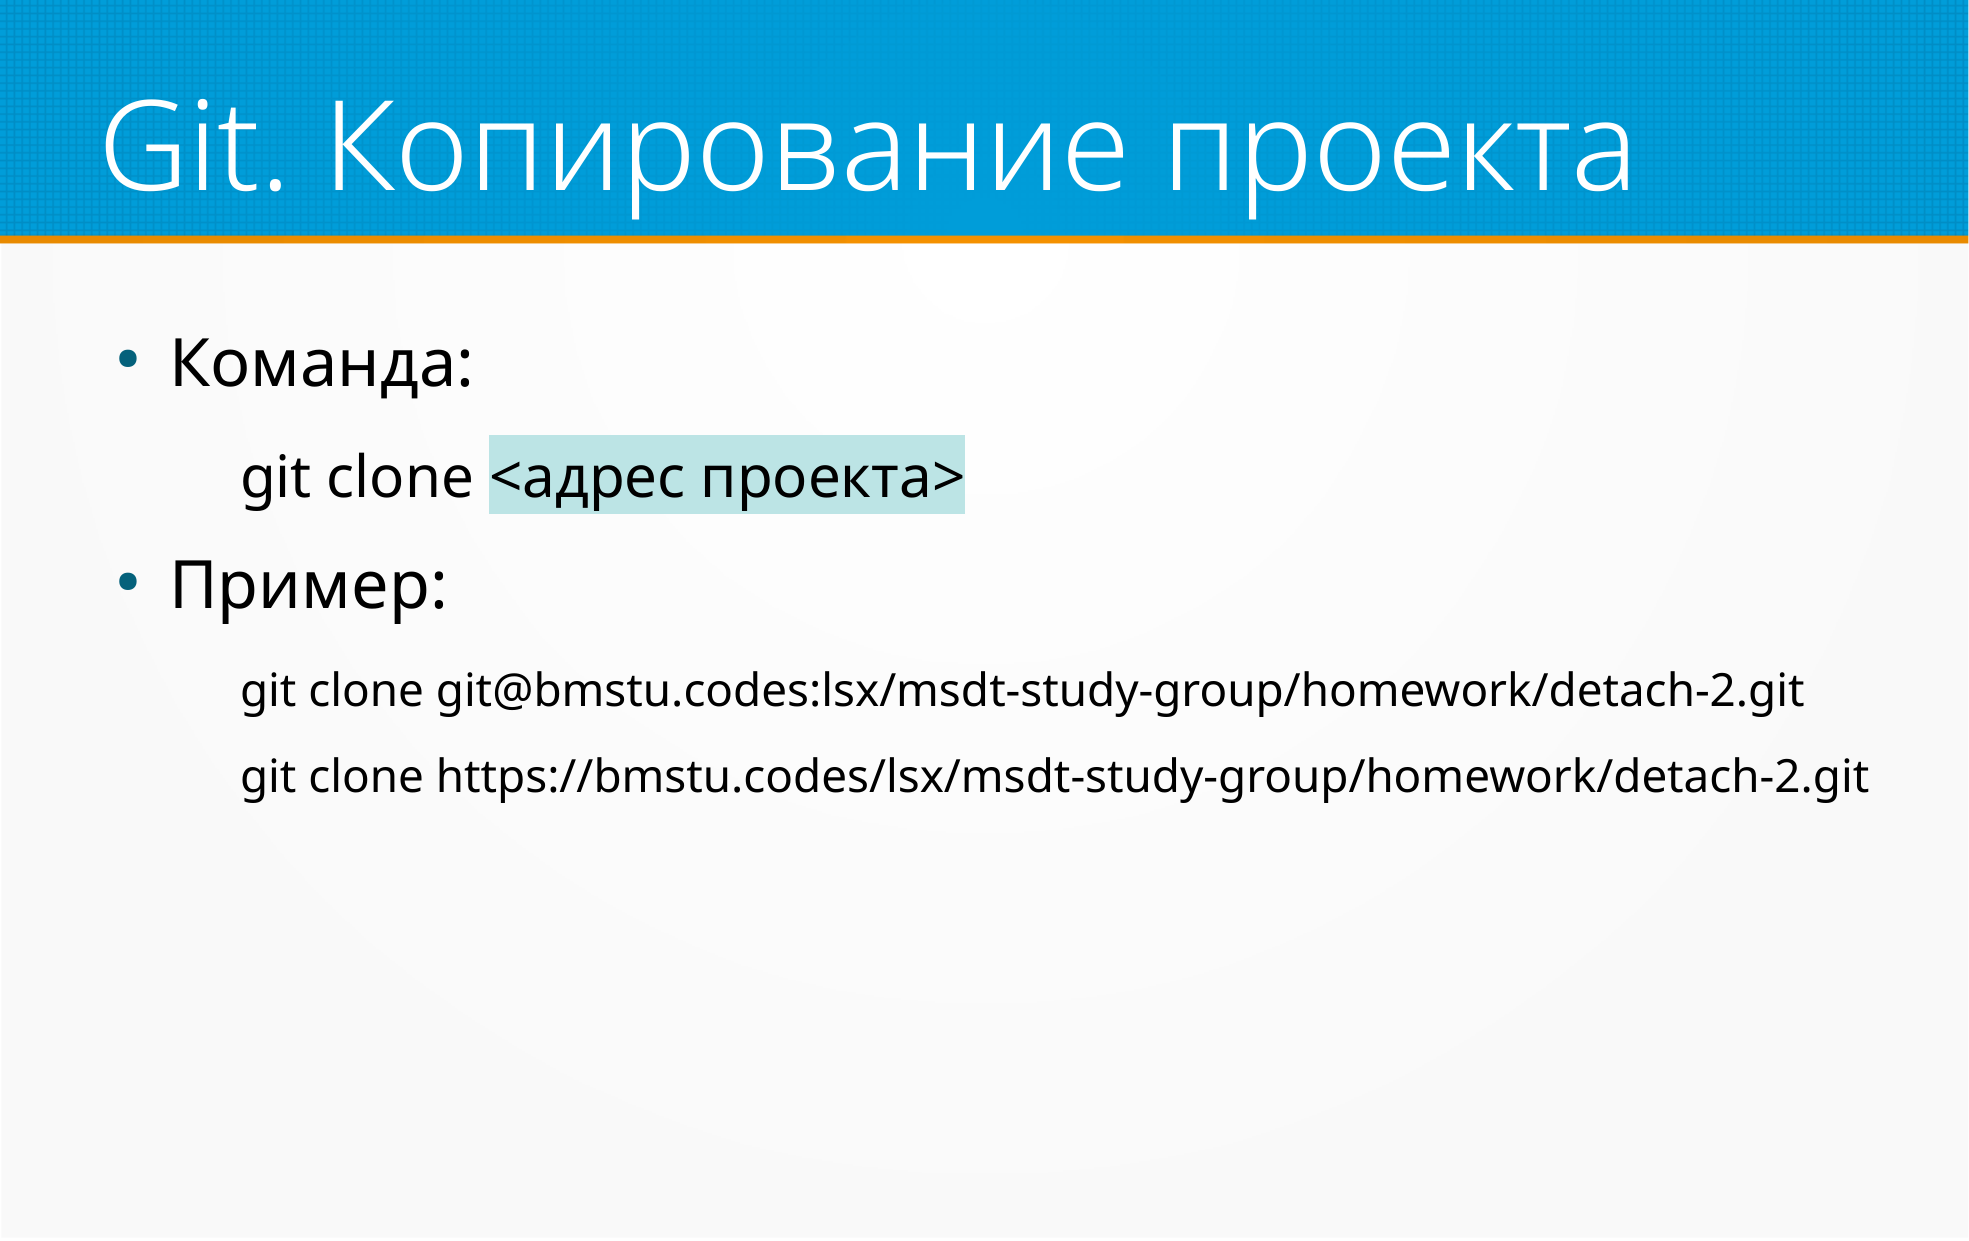

# Git. Копирование проекта
Команда:
git clone <адрес проекта>
Пример:
git clone git@bmstu.codes:lsx/msdt-study-group/homework/detach-2.git
git clone https://bmstu.codes/lsx/msdt-study-group/homework/detach-2.git